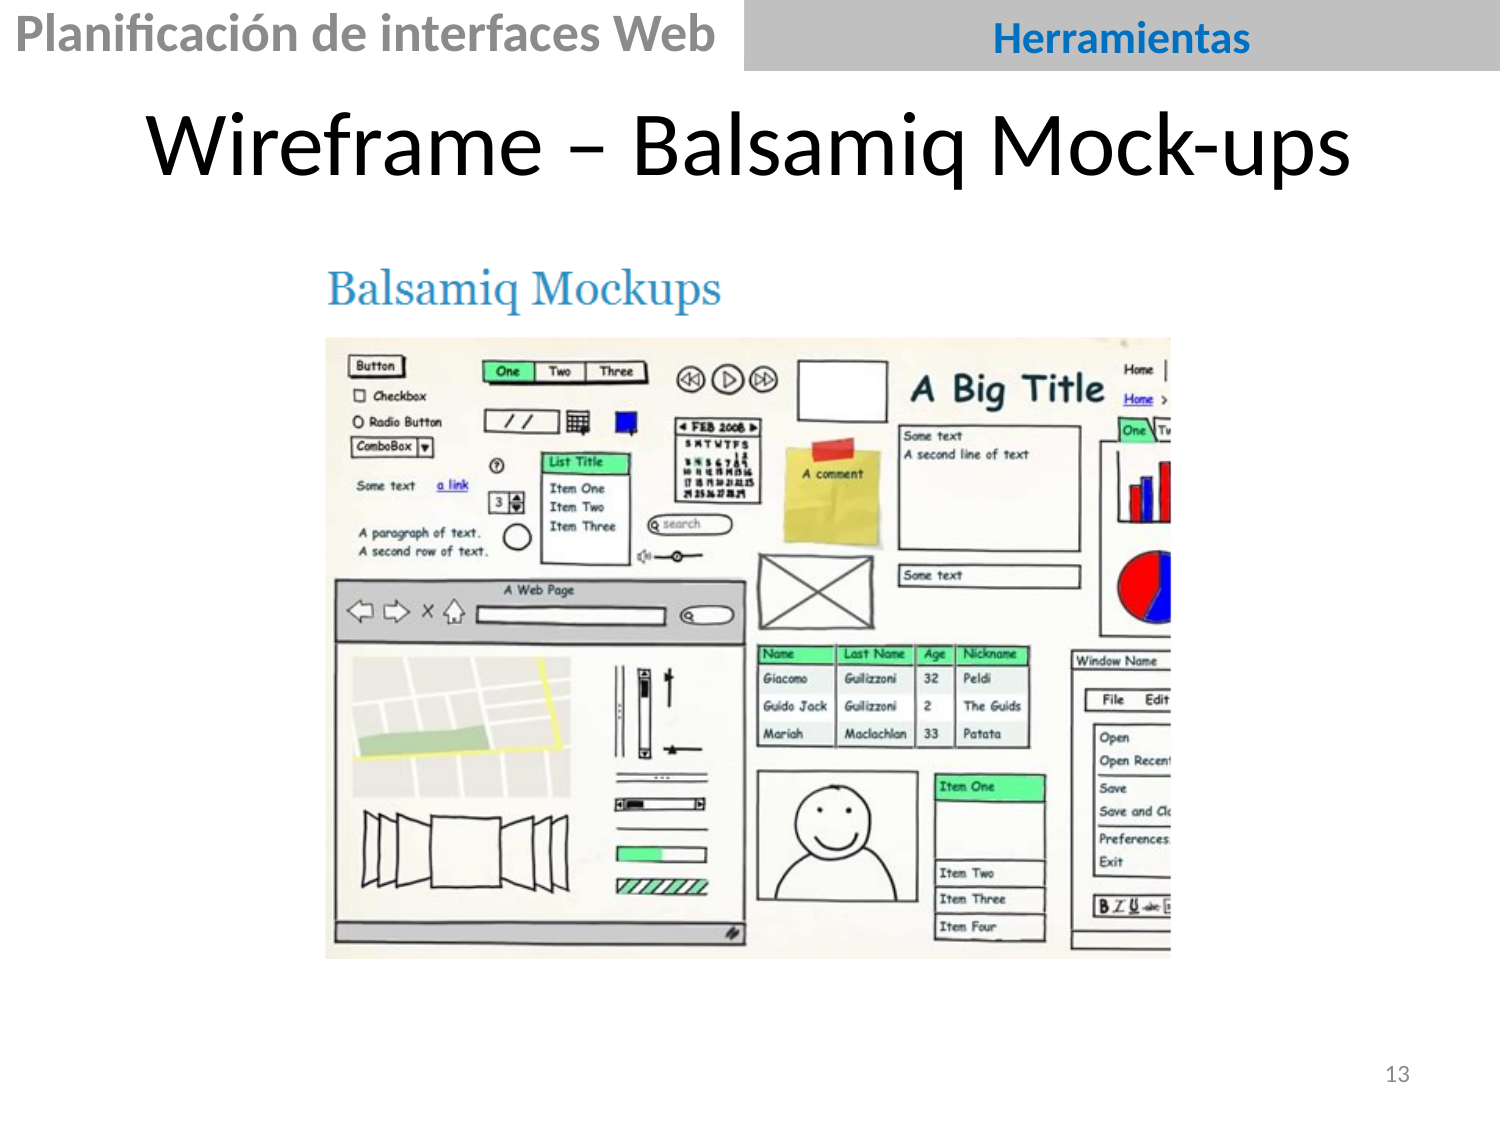

Planificación de interfaces Web
Herramientas
# Wireframe – Balsamiq Mock-ups